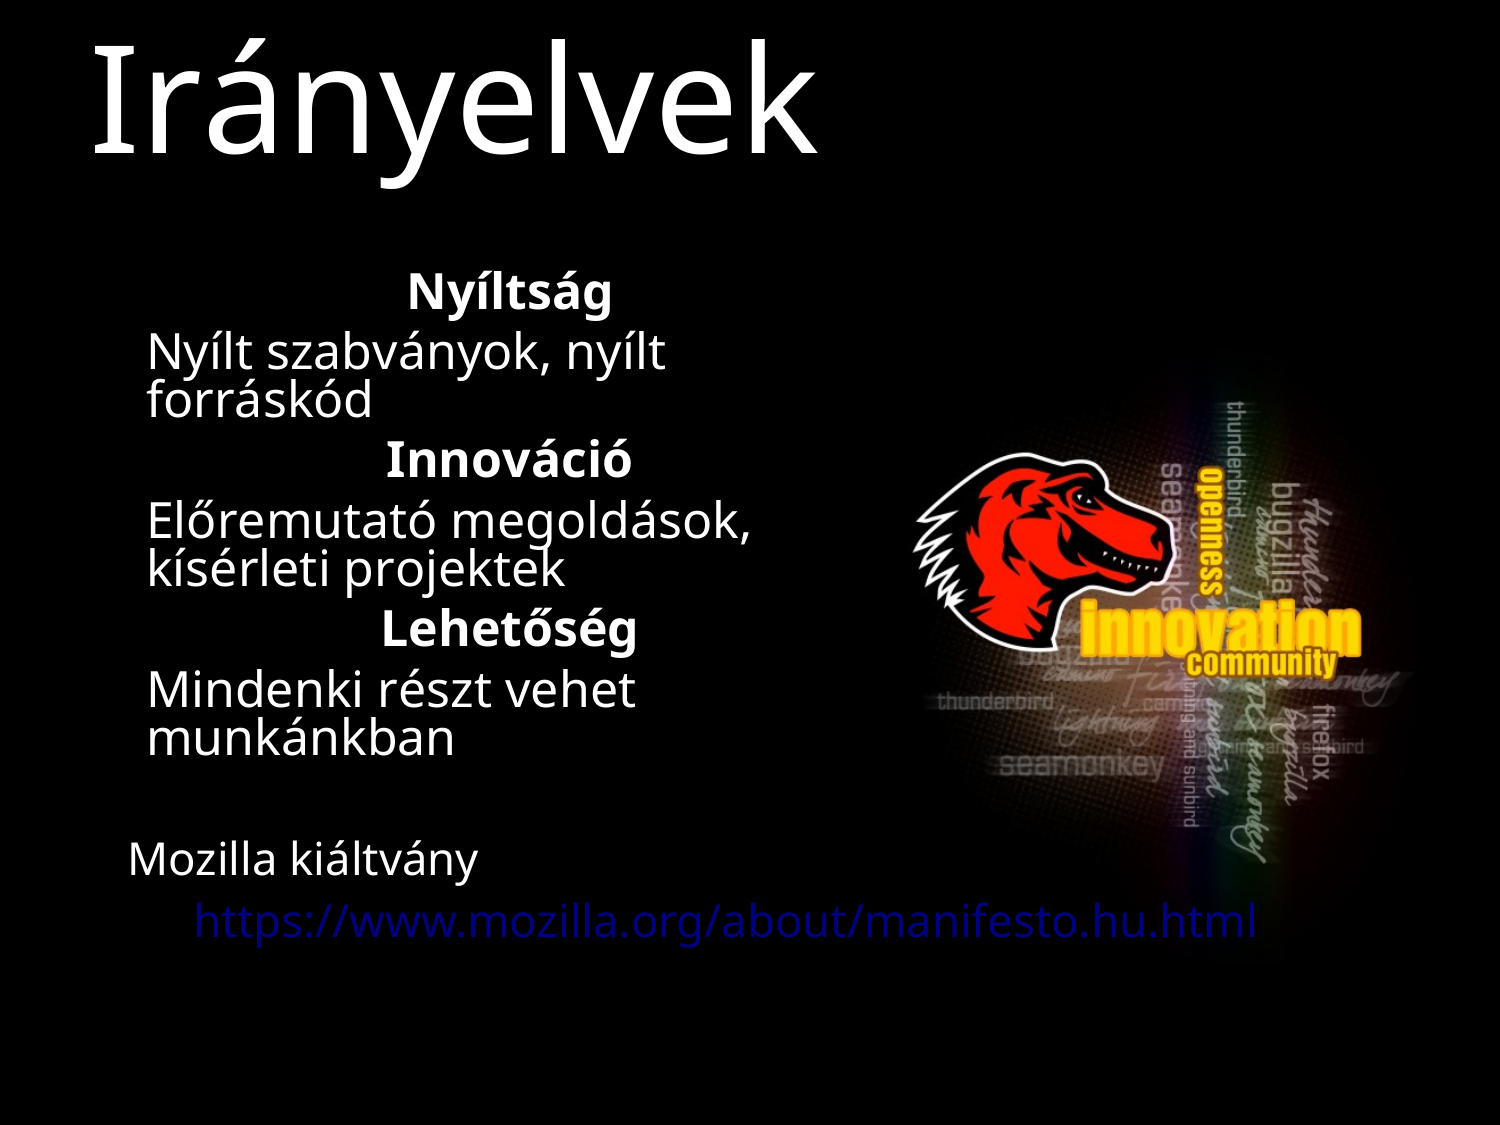

# Irányelvek
Nyíltság
Nyílt szabványok, nyílt forráskód
Innováció
Előremutató megoldások, kísérleti projektek
Lehetőség
Mindenki részt vehet munkánkban
Mozilla kiáltvány
https://www.mozilla.org/about/manifesto.hu.html